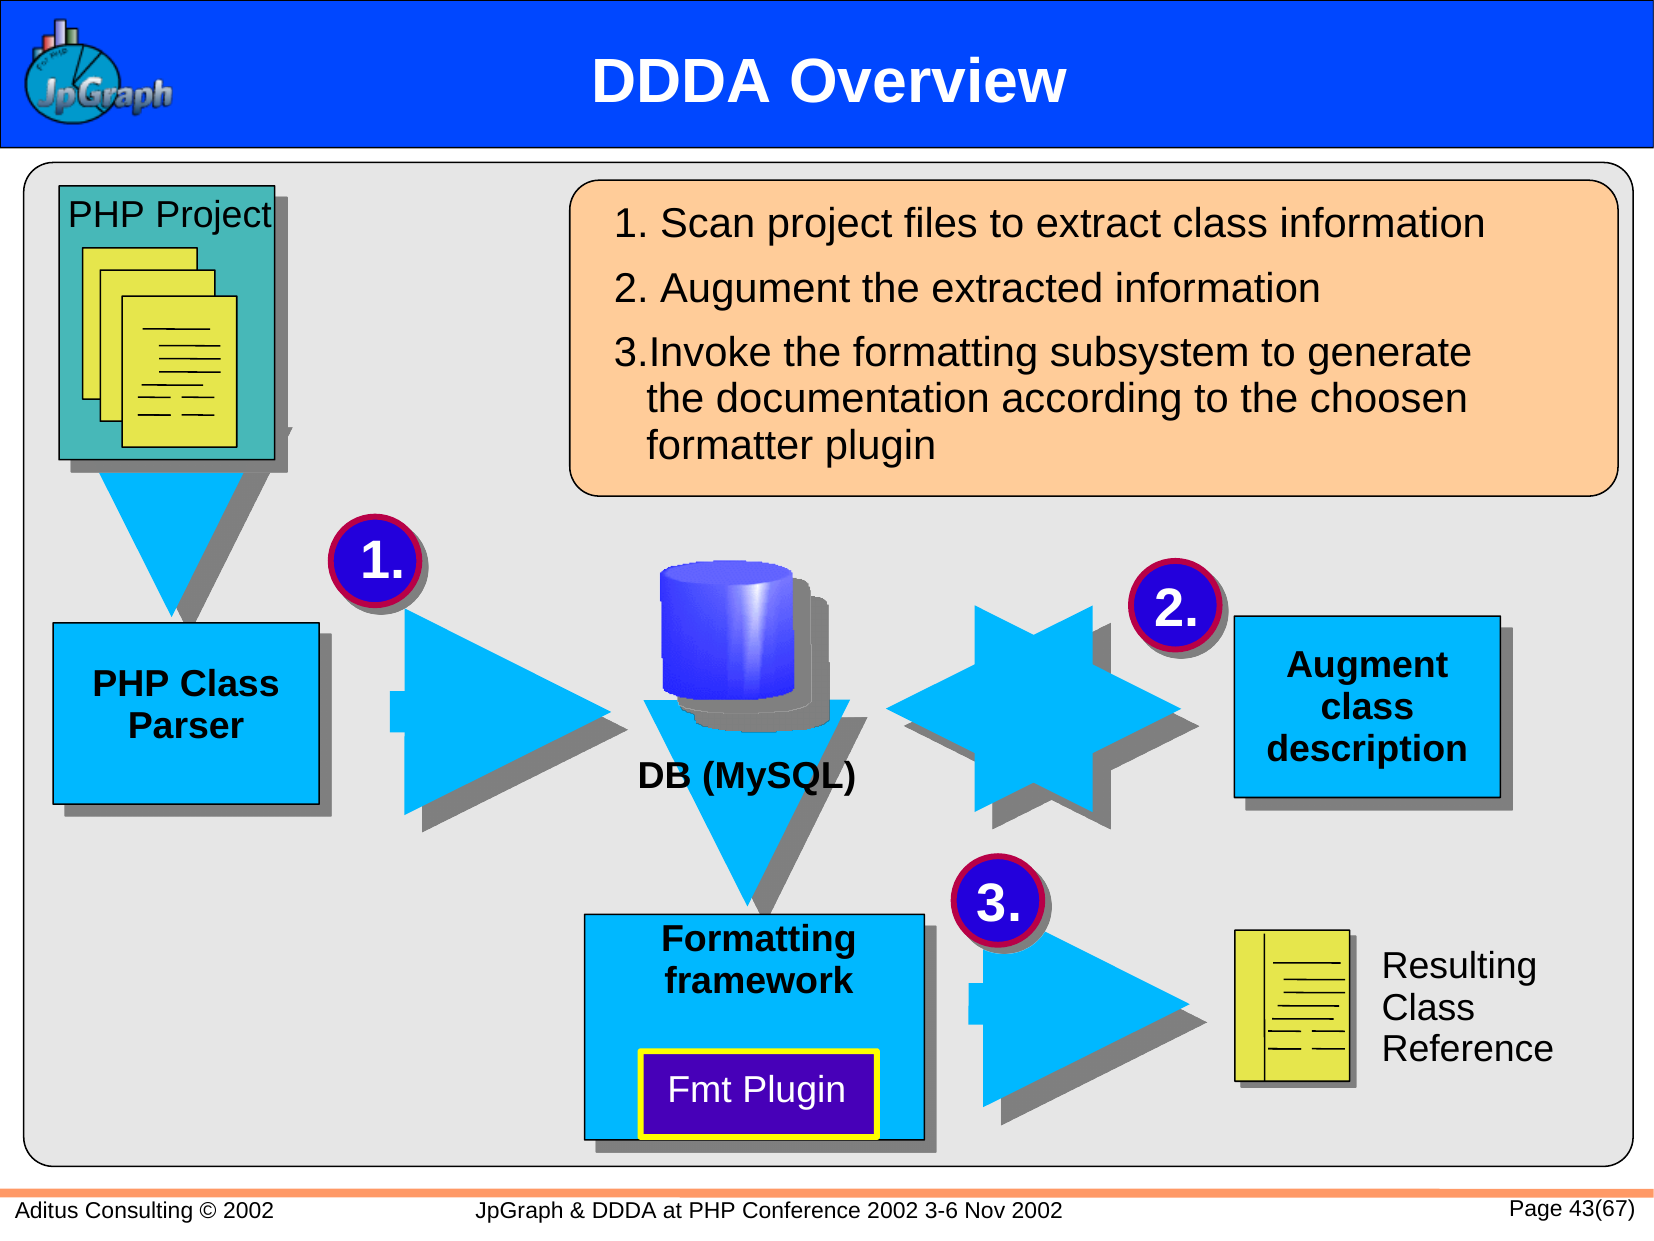

# DDDA Overview
PHP Project
 Scan project files to extract class information
 Augument the extracted information
Invoke the formatting subsystem to generate the documentation according to the choosen formatter plugin
1.
2.
Augment class description
PHP Class
Parser
DB (MySQL)
3.
Formatting framework
Resulting Class Reference
Fmt Plugin